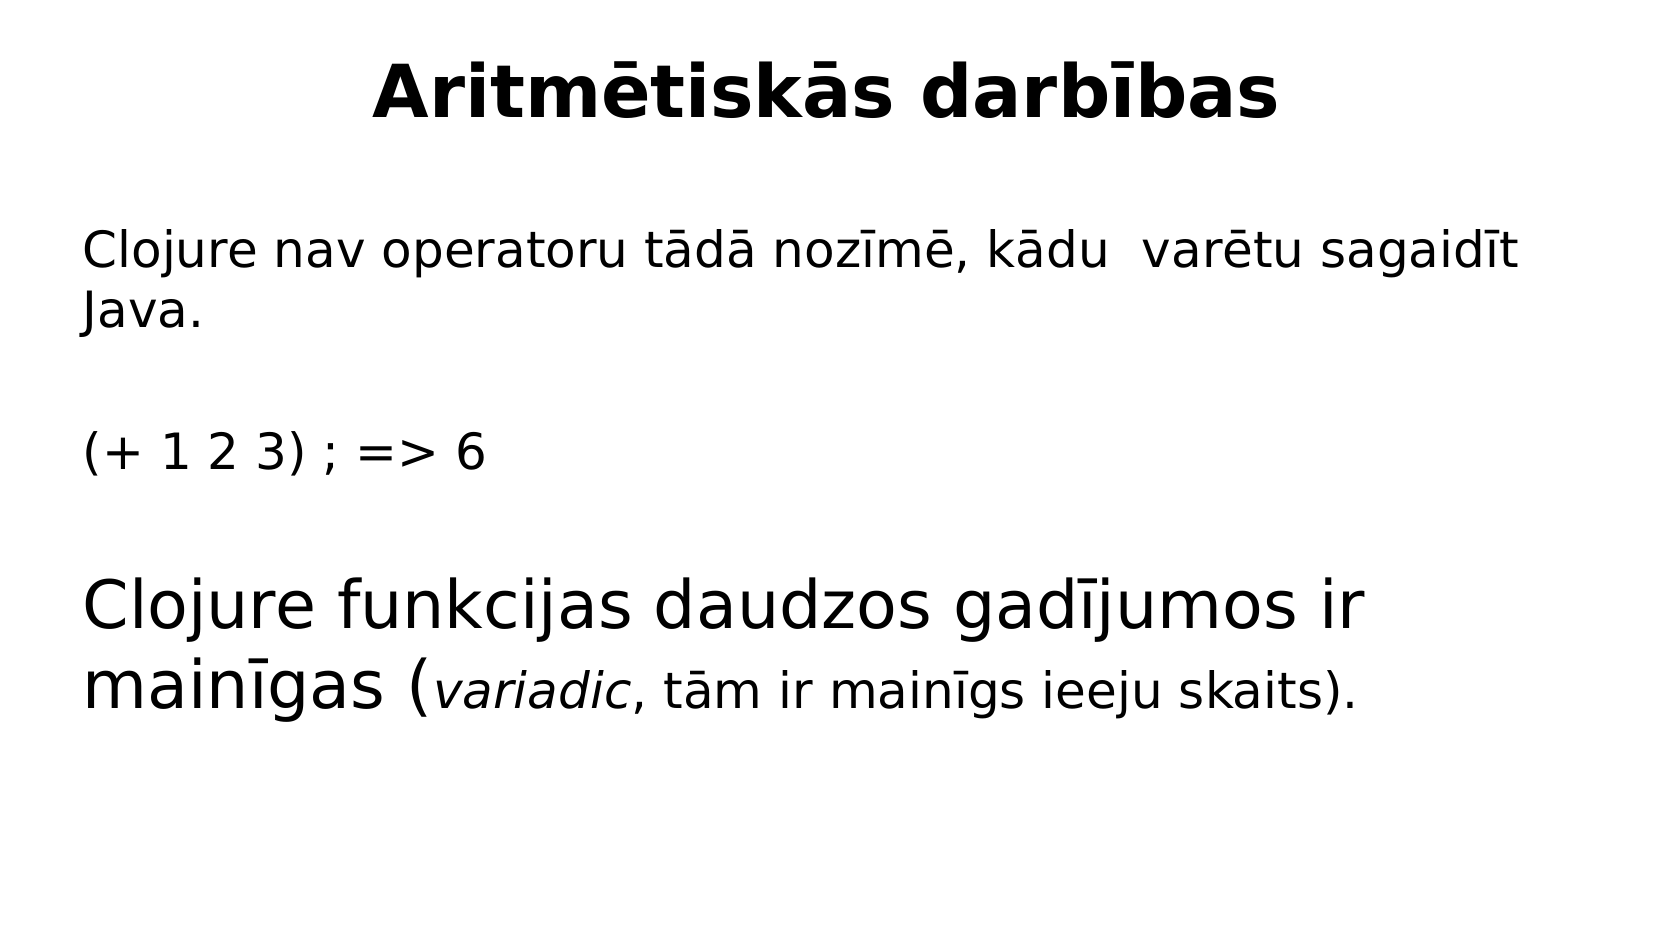

# Aritmētiskās darbības
Clojure nav operatoru tādā nozīmē, kādu varētu sagaidīt Java.
(+ 1 2 3) ; => 6
Clojure funkcijas daudzos gadījumos ir mainīgas (variadic, tām ir mainīgs ieeju skaits).